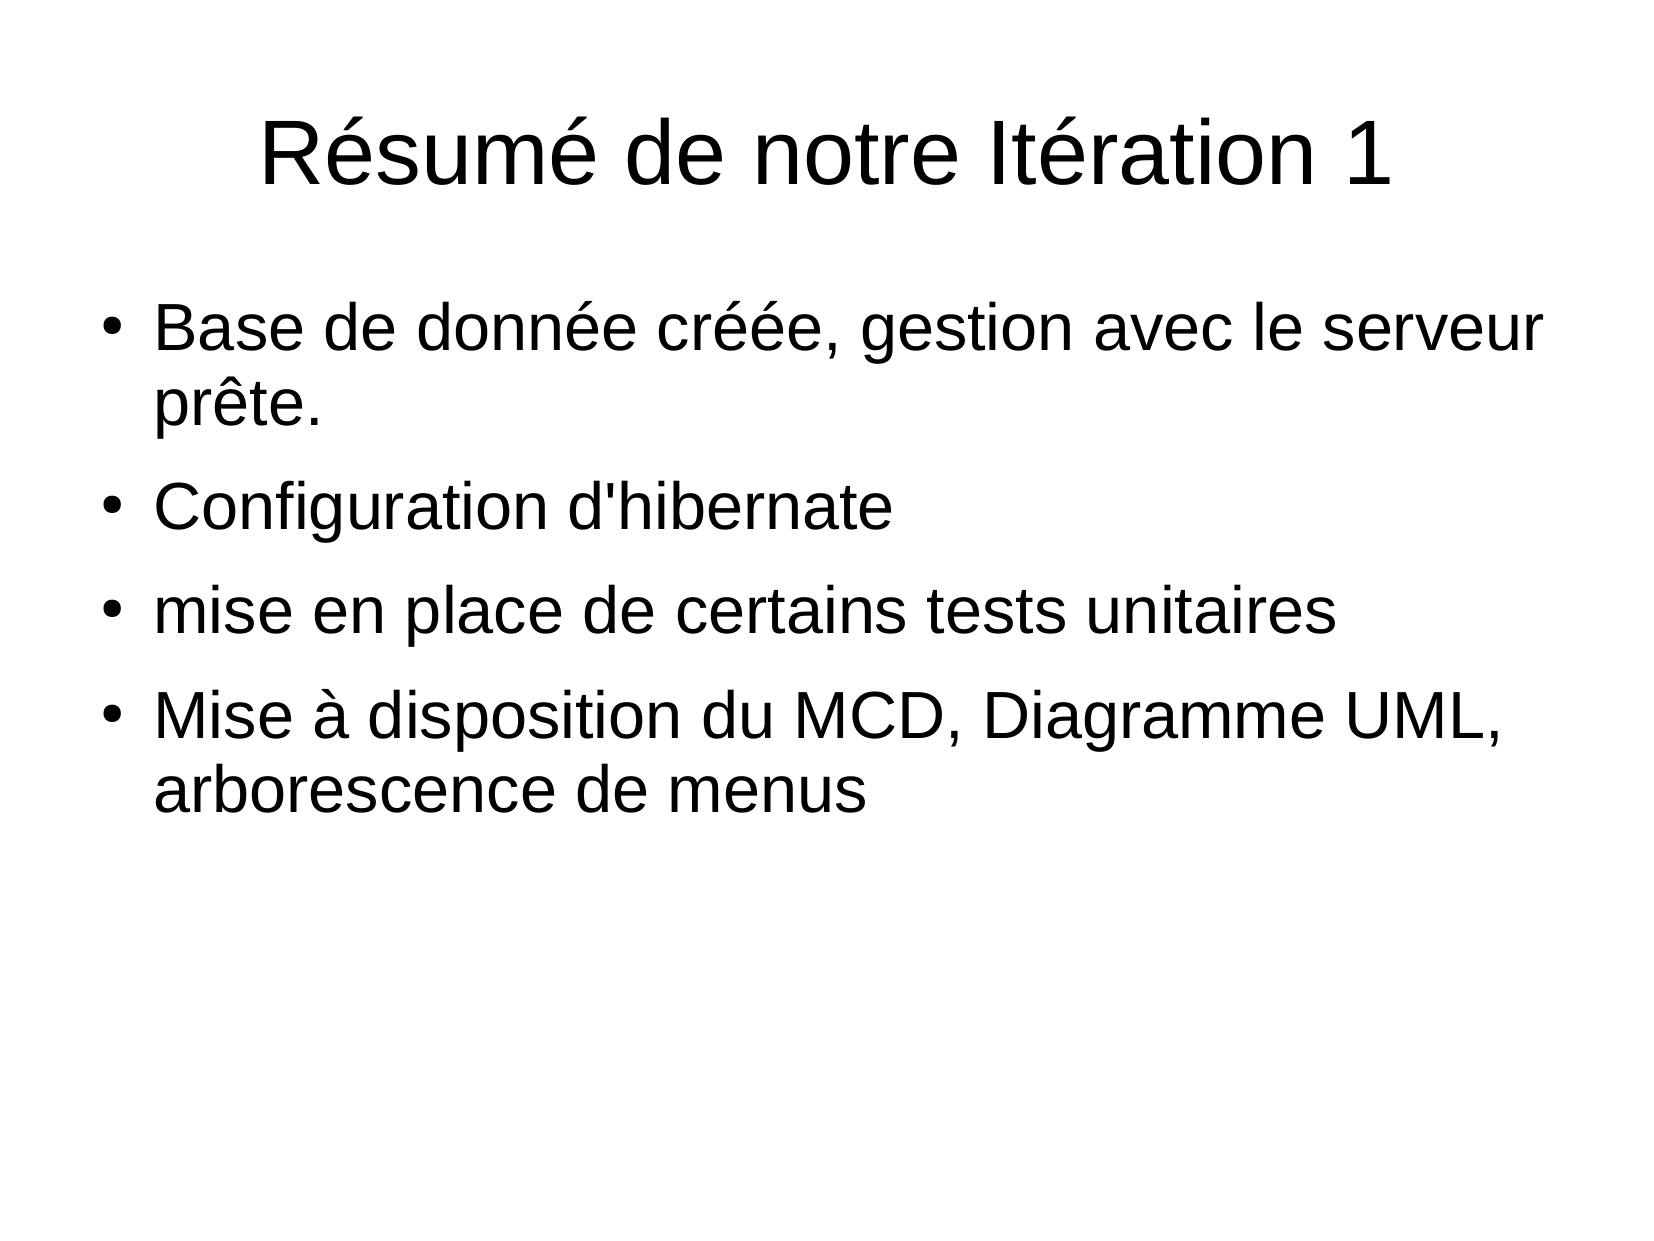

# Résumé de notre Itération 1
Base de donnée créée, gestion avec le serveur prête.
Configuration d'hibernate
mise en place de certains tests unitaires
Mise à disposition du MCD, Diagramme UML, arborescence de menus